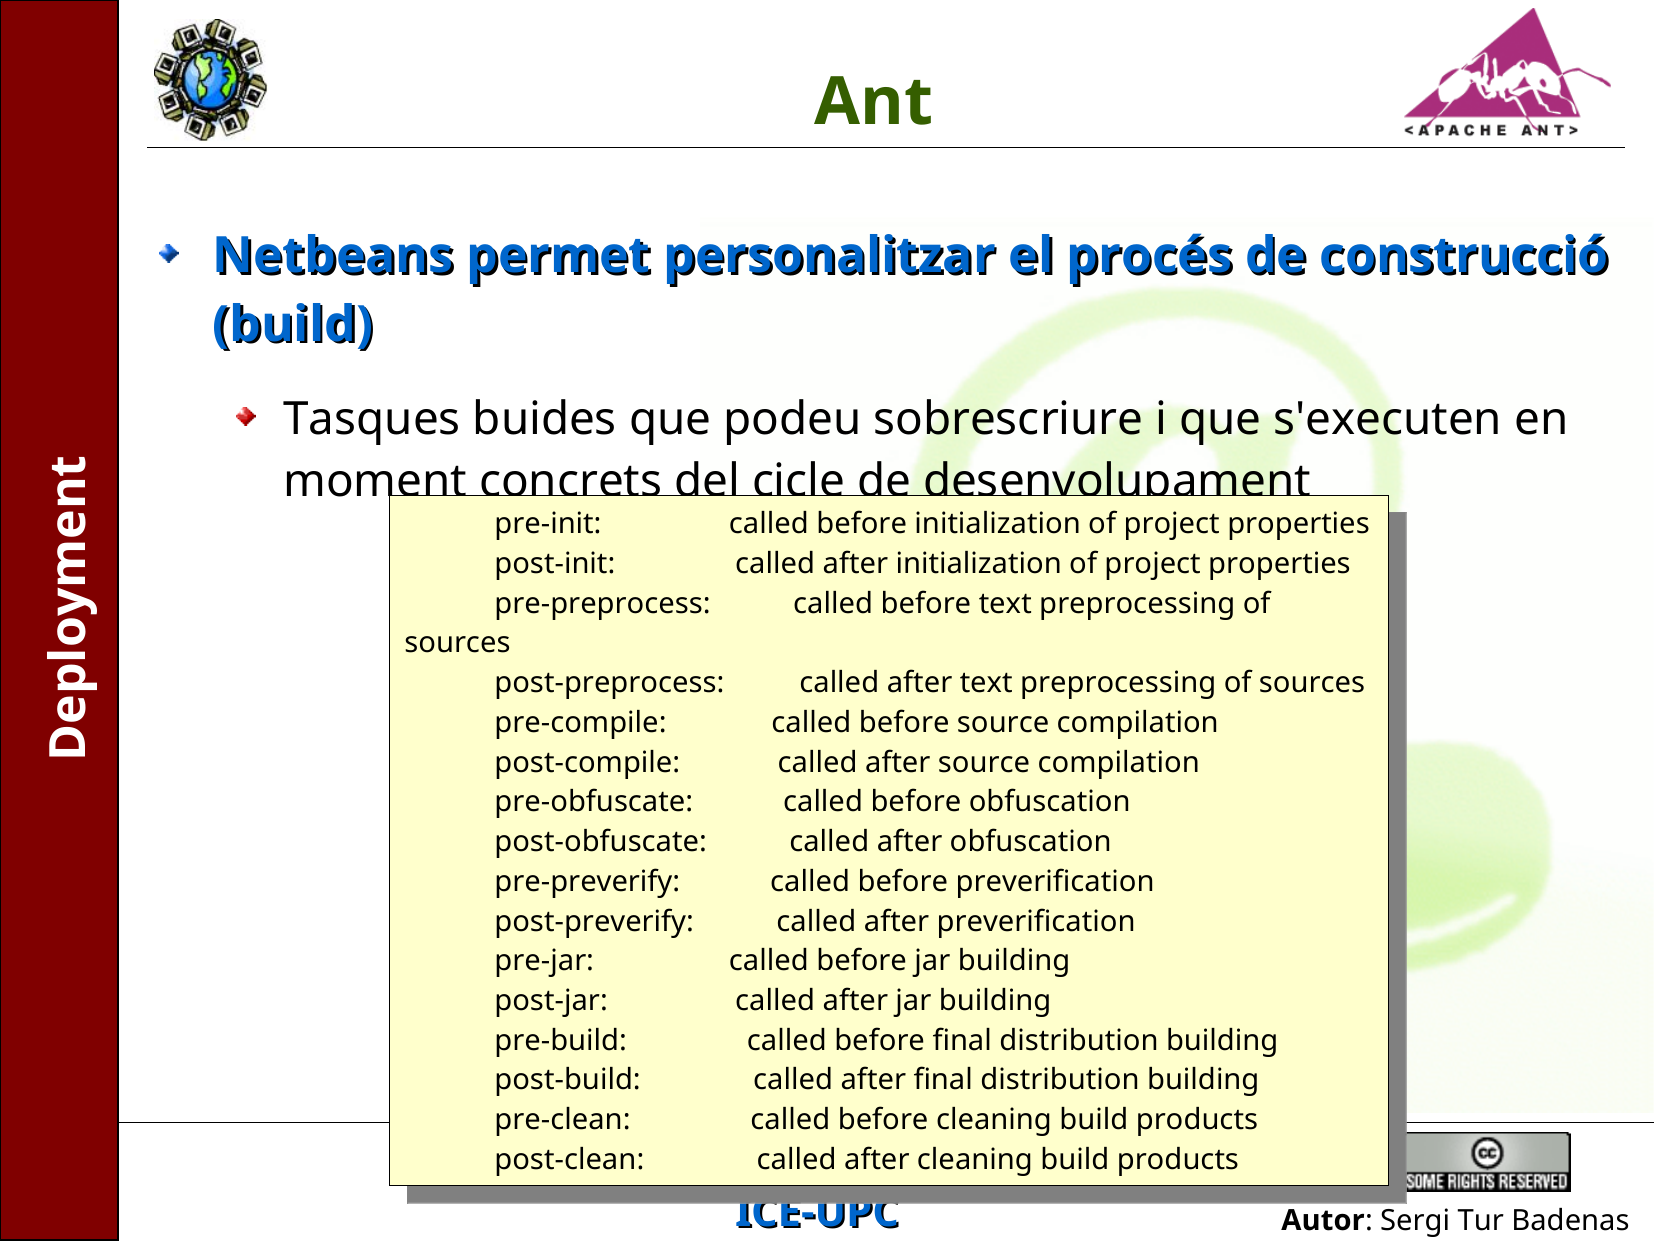

# Ant
Netbeans permet personalitzar el procés de construcció (build)
Tasques buides que podeu sobrescriure i que s'executen en moment concrets del cicle de desenvolupament
 pre-init: called before initialization of project properties
 post-init: called after initialization of project properties
 pre-preprocess: called before text preprocessing of sources
 post-preprocess: called after text preprocessing of sources
 pre-compile: called before source compilation
 post-compile: called after source compilation
 pre-obfuscate: called before obfuscation
 post-obfuscate: called after obfuscation
 pre-preverify: called before preverification
 post-preverify: called after preverification
 pre-jar: called before jar building
 post-jar: called after jar building
 pre-build: called before final distribution building
 post-build: called after final distribution building
 pre-clean: called before cleaning build products
 post-clean: called after cleaning build products